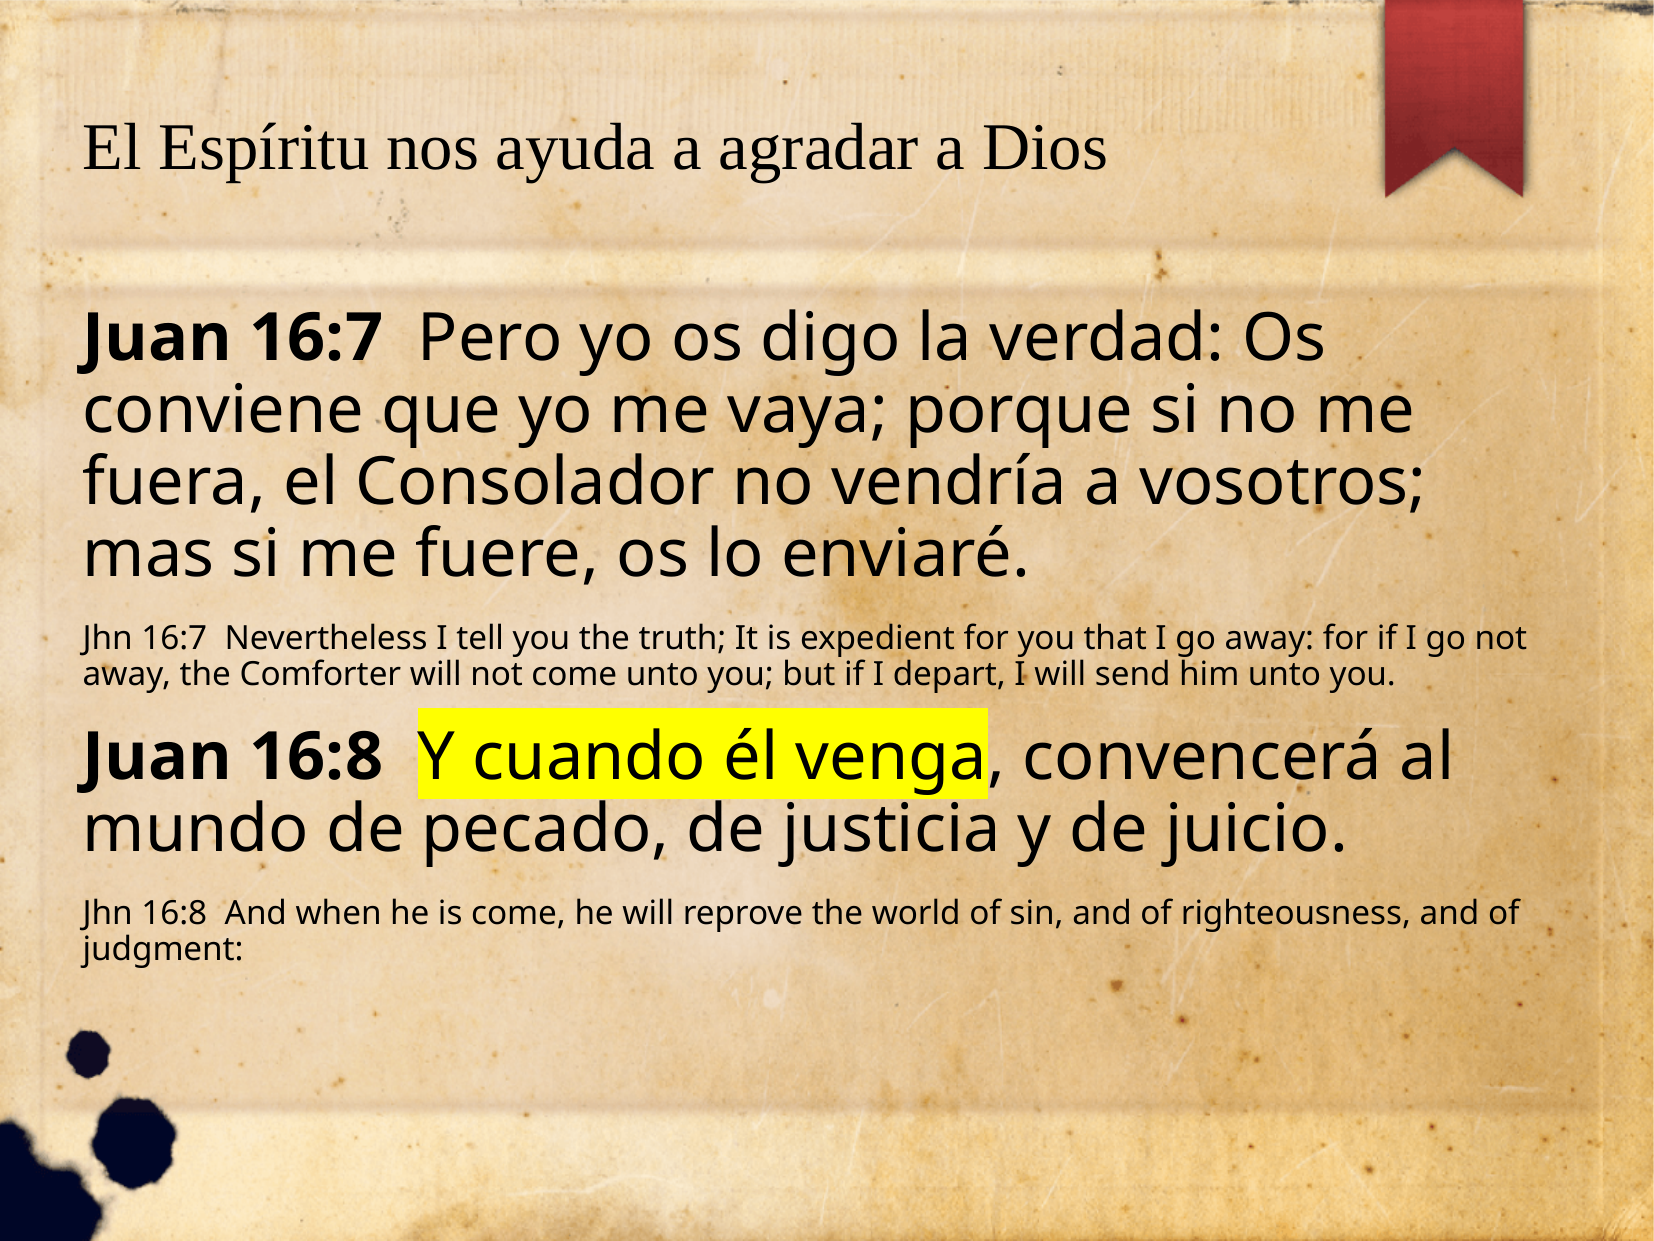

# El Espíritu nos ayuda a agradar a Dios
Juan 16:7  Pero yo os digo la verdad: Os conviene que yo me vaya; porque si no me fuera, el Consolador no vendría a vosotros; mas si me fuere, os lo enviaré.
Jhn 16:7  Nevertheless I tell you the truth; It is expedient for you that I go away: for if I go not away, the Comforter will not come unto you; but if I depart, I will send him unto you.
Juan 16:8  Y cuando él venga, convencerá al mundo de pecado, de justicia y de juicio.
Jhn 16:8  And when he is come, he will reprove the world of sin, and of righteousness, and of judgment: